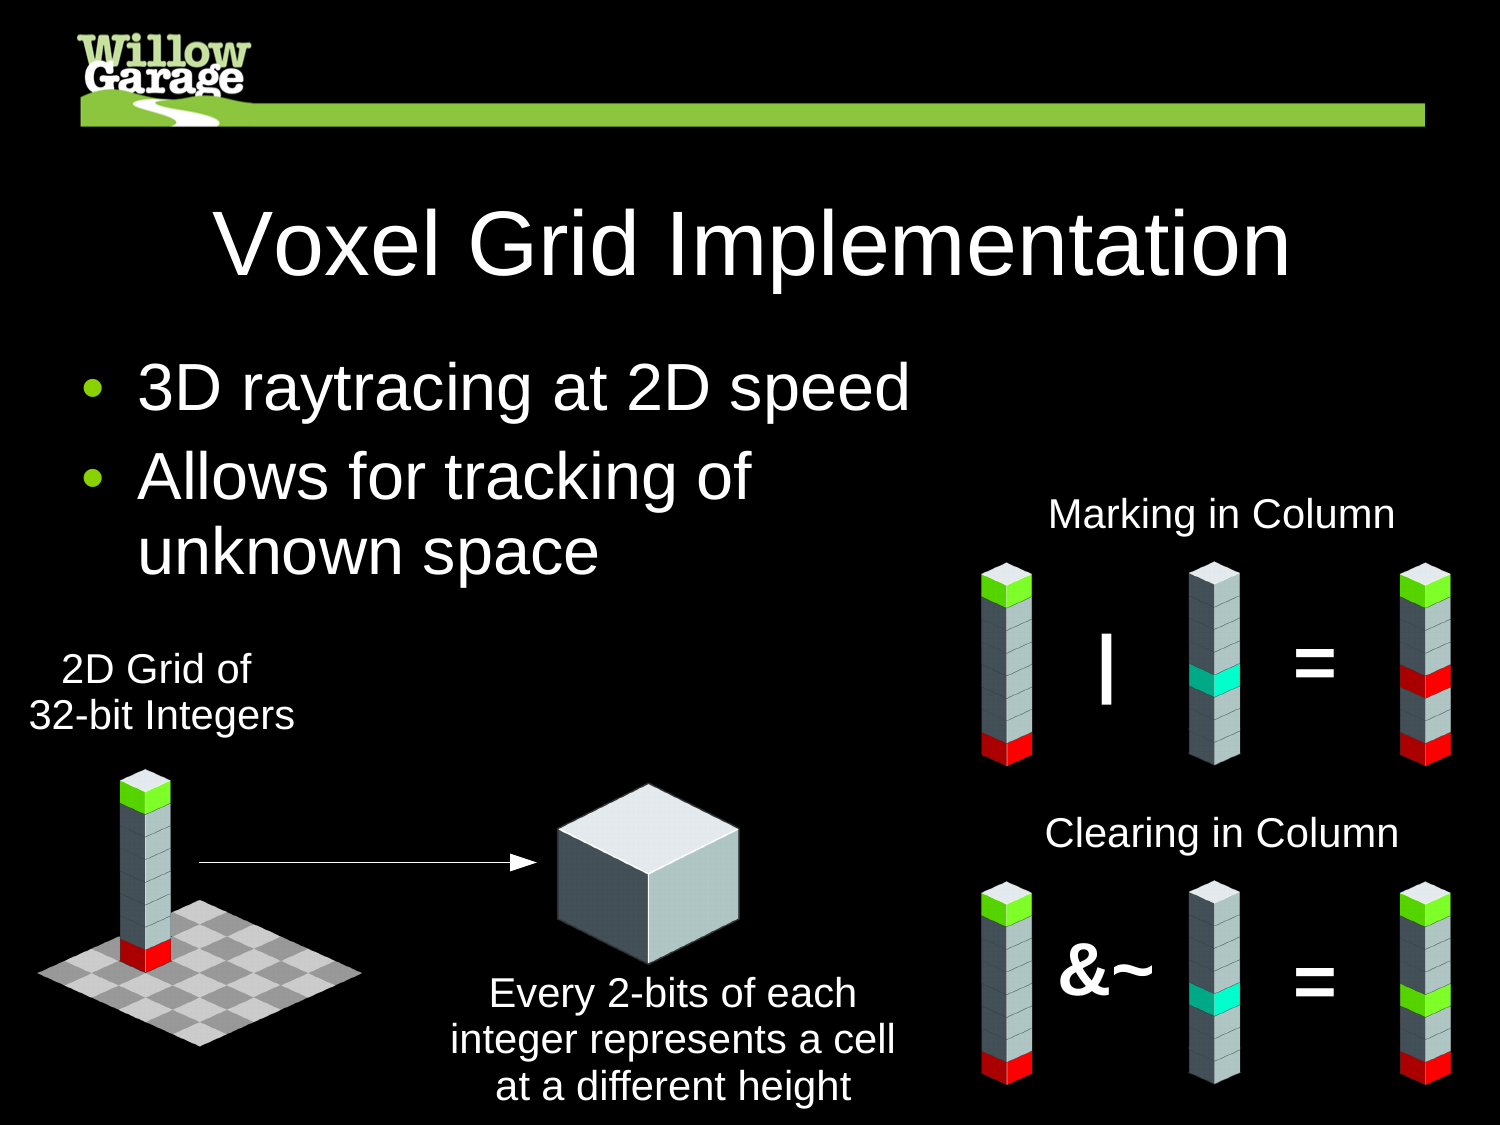

# Voxel Grid Implementation
3D raytracing at 2D speed
Allows for tracking of unknown space
Marking in Column
|
=
2D Grid of
32-bit Integers
Clearing in Column
&~
=
Every 2-bits of each integer represents a cell at a different height
8